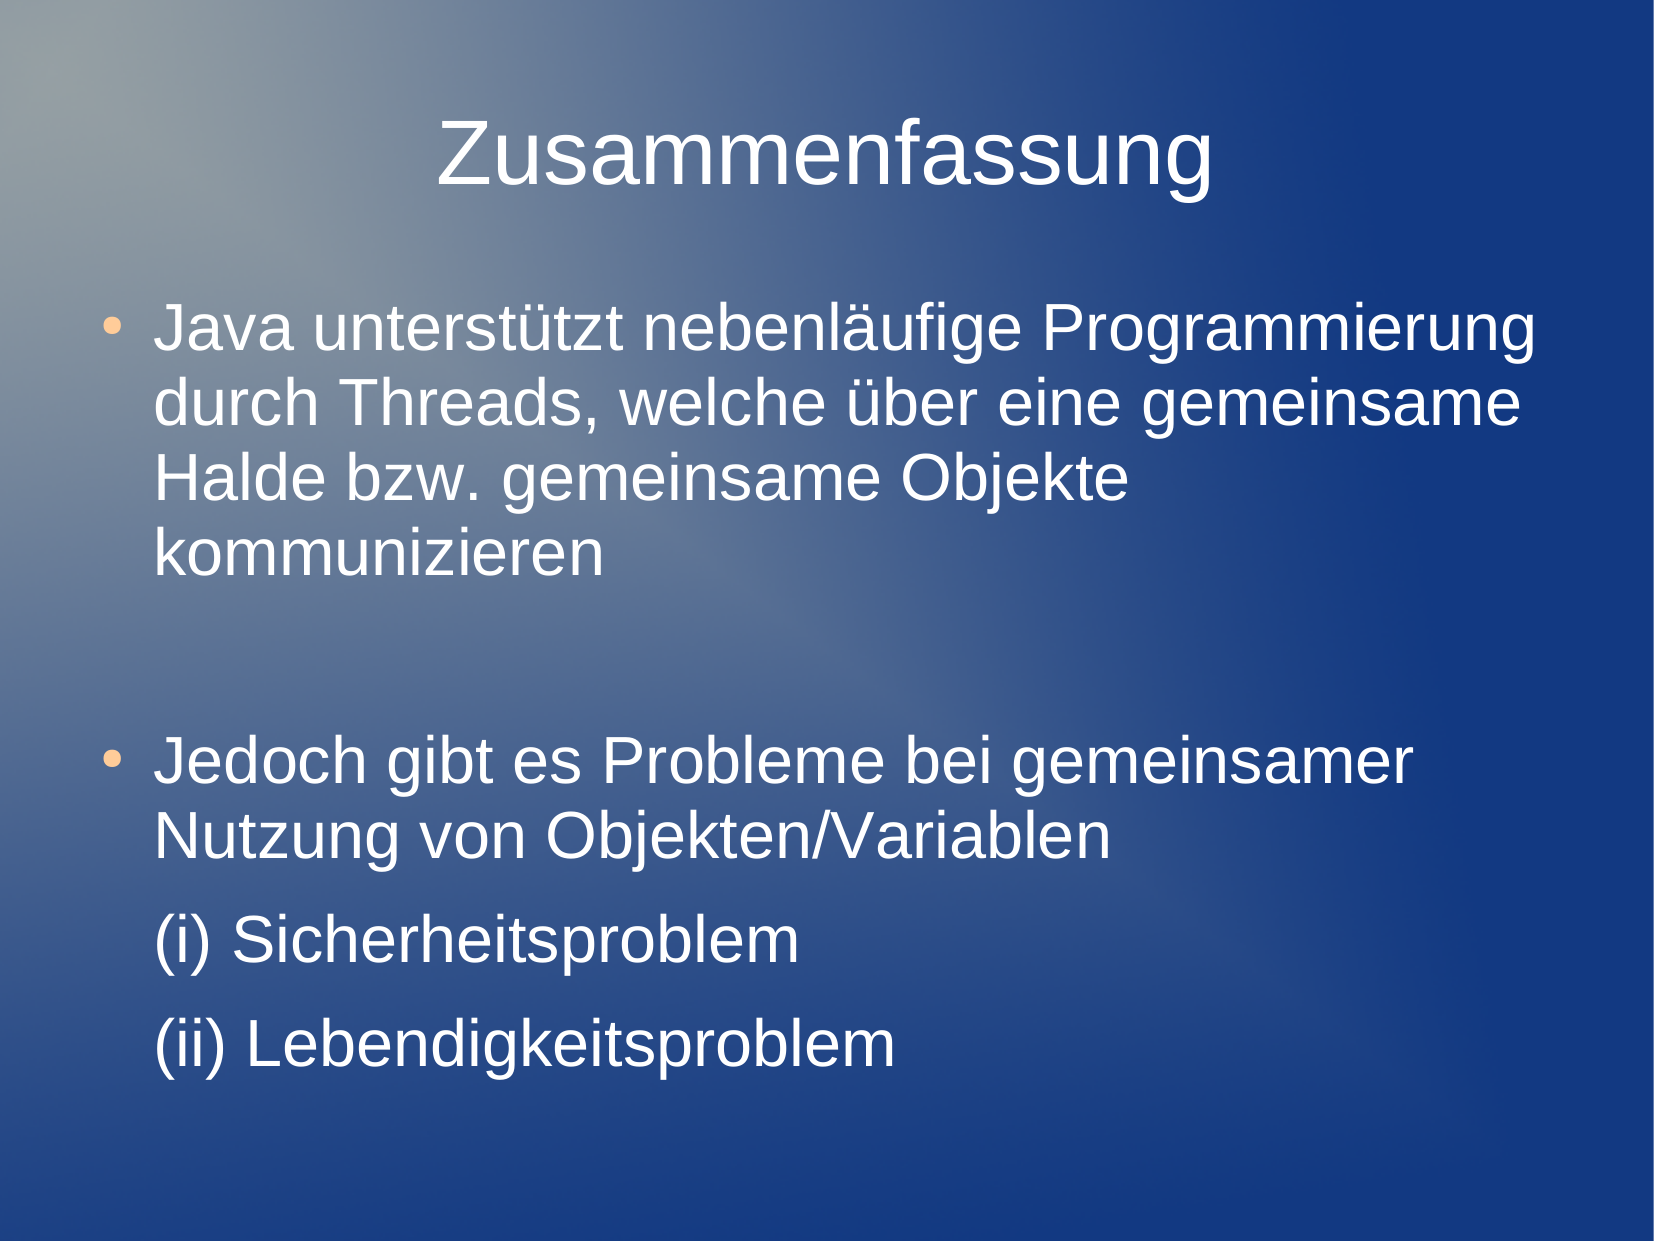

# Zusammenfassung
Java unterstützt nebenläufige Programmierung durch Threads, welche über eine gemeinsame Halde bzw. gemeinsame Objekte kommunizieren
Jedoch gibt es Probleme bei gemeinsamer Nutzung von Objekten/Variablen
(i) Sicherheitsproblem
(ii) Lebendigkeitsproblem